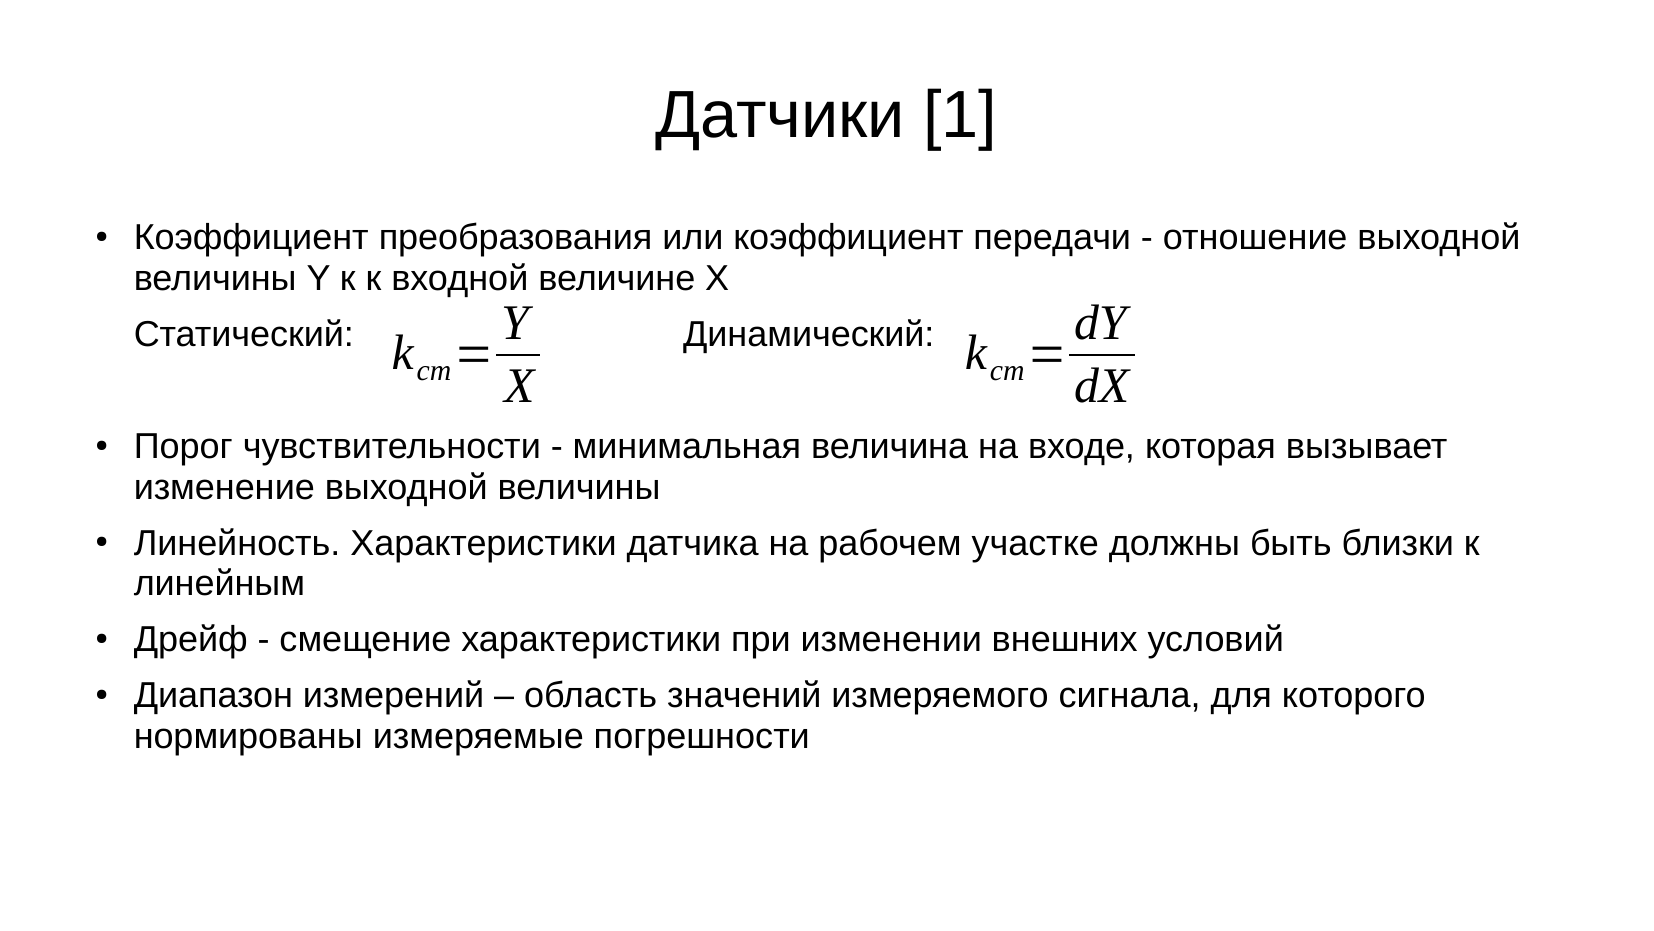

# Датчики [1]
Коэффициент преобразования или коэффициент передачи - отношение выходной величины Y к к входной величине X
Статический: Динамический:
Порог чувствительности - минимальная величина на входе, которая вызывает изменение выходной величины
Линейность. Характеристики датчика на рабочем участке должны быть близки к линейным
Дрейф - смещение характеристики при изменении внешних условий
Диапазон измерений – область значений измеряемого сигнала, для которого нормированы измеряемые погрешности